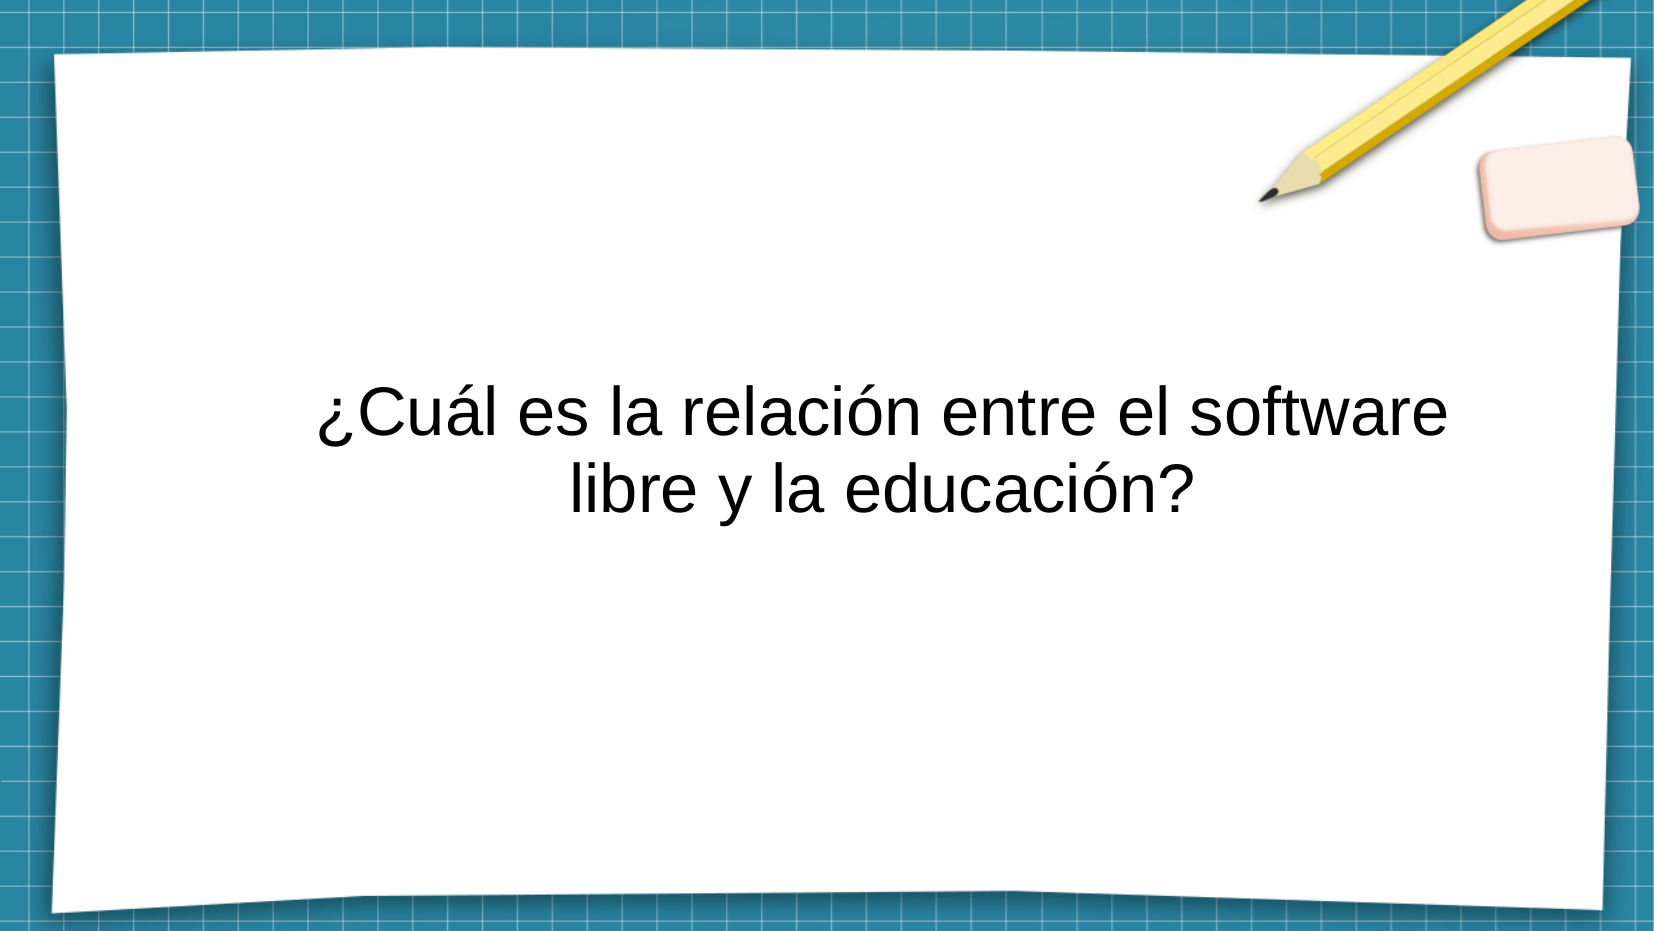

# ¿Cuál es la relación entre el software libre y la educación?